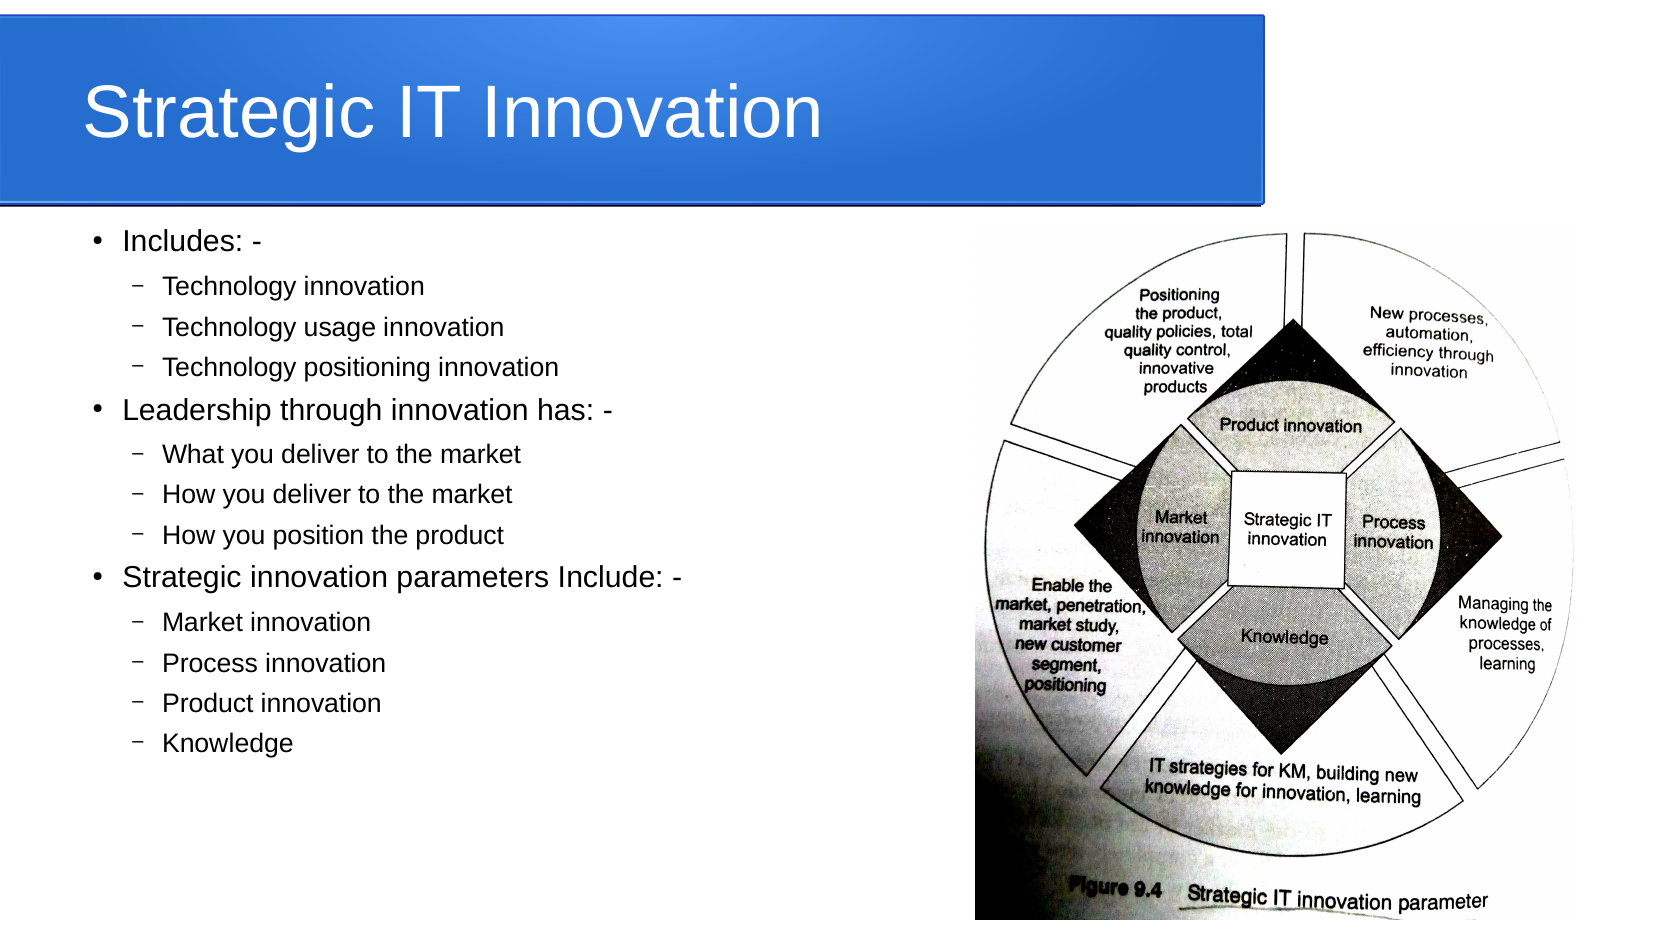

# Strategic IT Innovation
Includes: -
Technology innovation
Technology usage innovation
Technology positioning innovation
Leadership through innovation has: -
What you deliver to the market
How you deliver to the market
How you position the product
Strategic innovation parameters Include: -
Market innovation
Process innovation
Product innovation
Knowledge